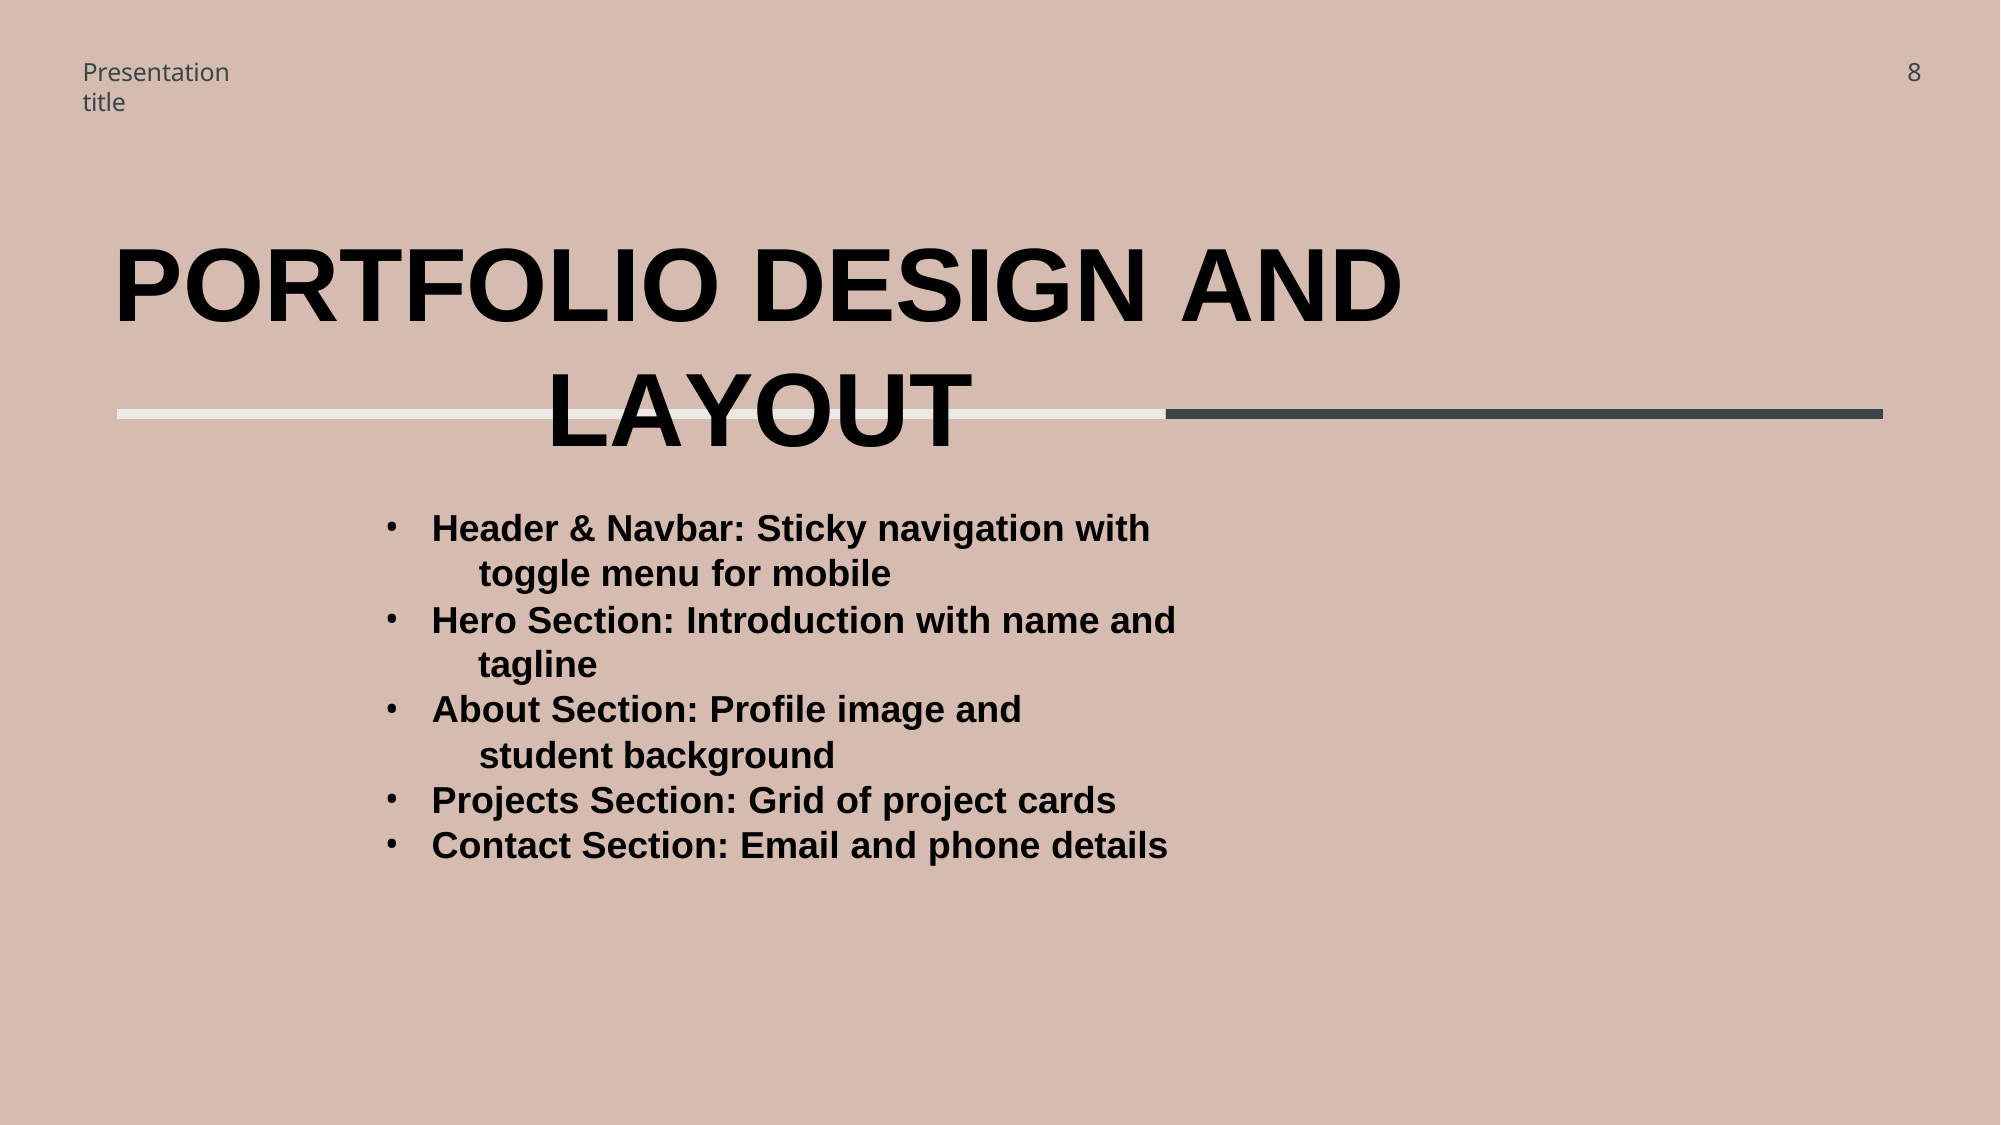

Presentation title
8
# PORTFOLIO DESIGN AND LAYOUT
Header & Navbar: Sticky navigation with toggle menu for mobile
Hero Section: Introduction with name and tagline
About Section: Profile image and student background
Projects Section: Grid of project cards
Contact Section: Email and phone details